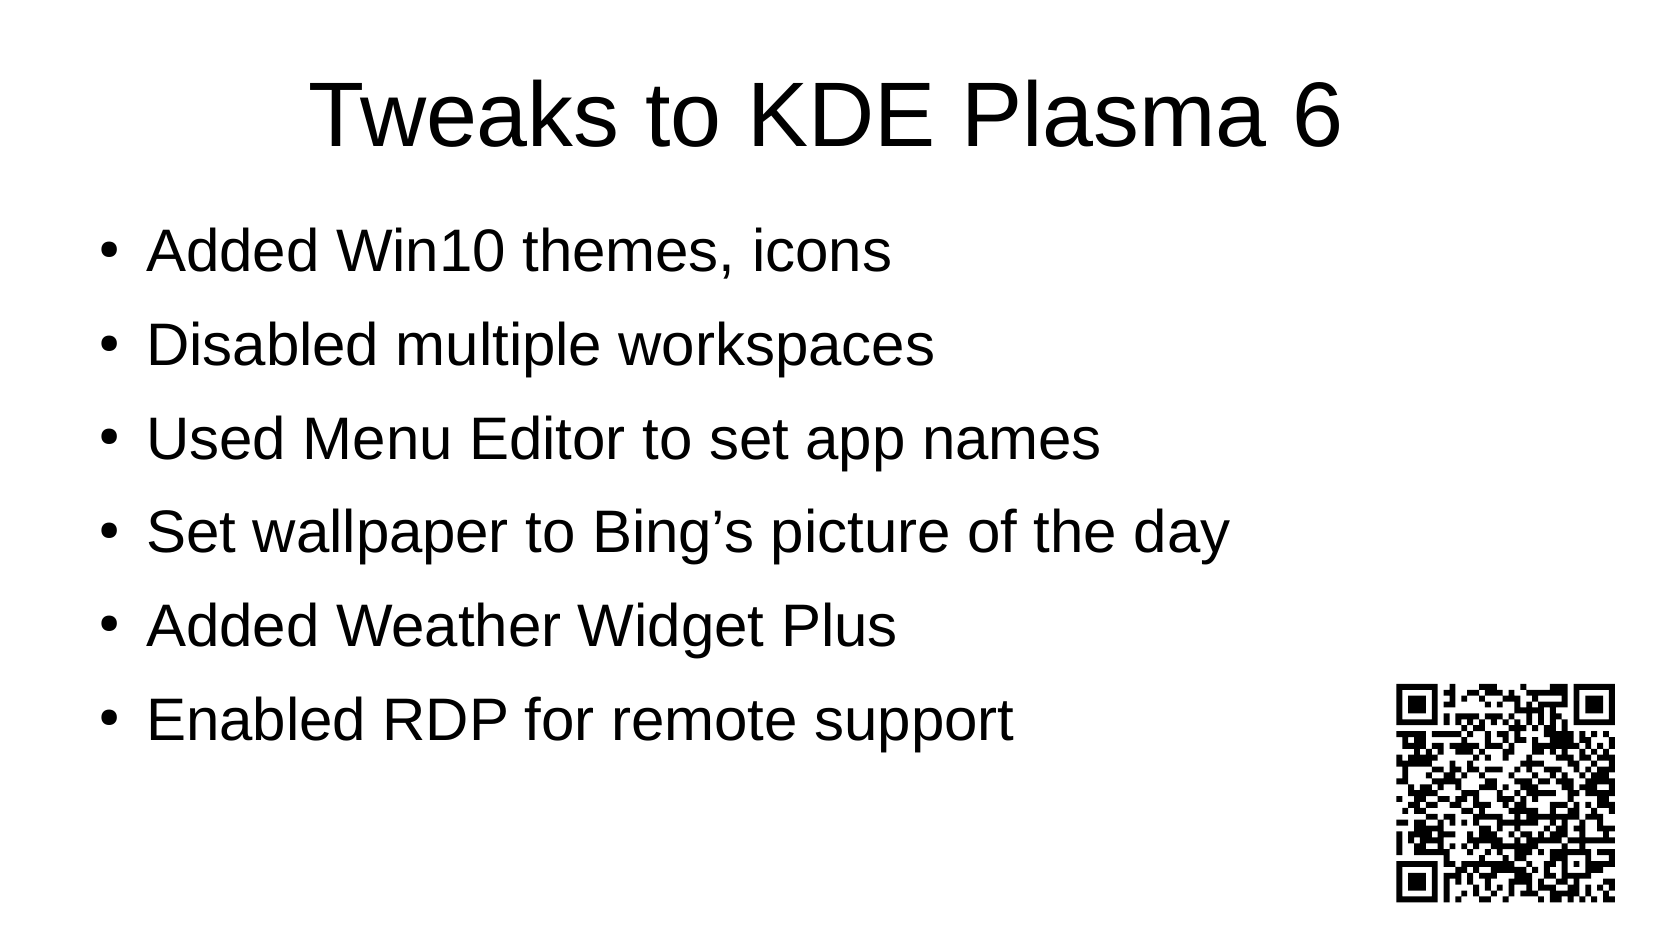

# Tweaks to KDE Plasma 6
Added Win10 themes, icons
Disabled multiple workspaces
Used Menu Editor to set app names
Set wallpaper to Bing’s picture of the day
Added Weather Widget Plus
Enabled RDP for remote support